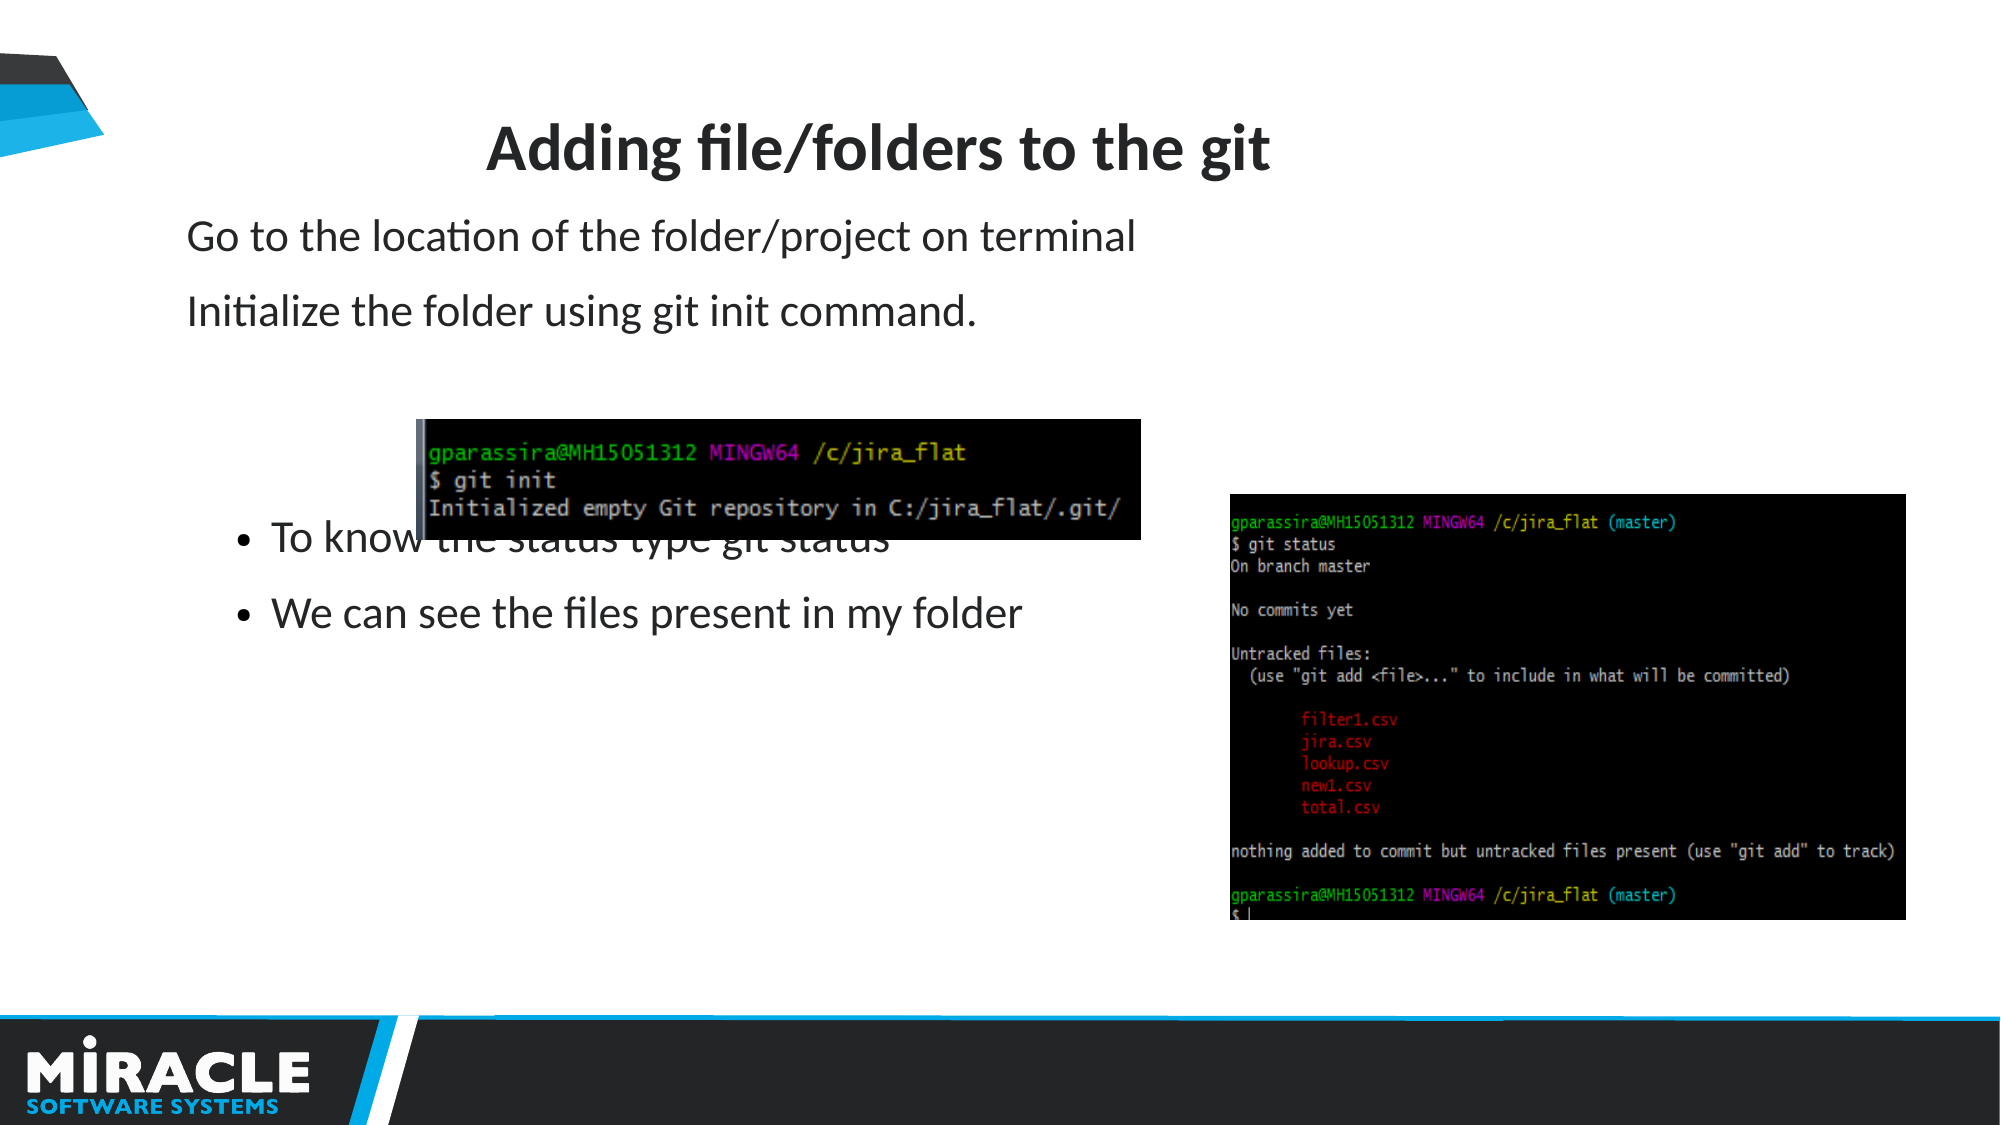

Adding file/folders to the git
	Go to the location of the folder/project on terminal
	Initialize the folder using git init command.
To know the status type git status
We can see the files present in my folder